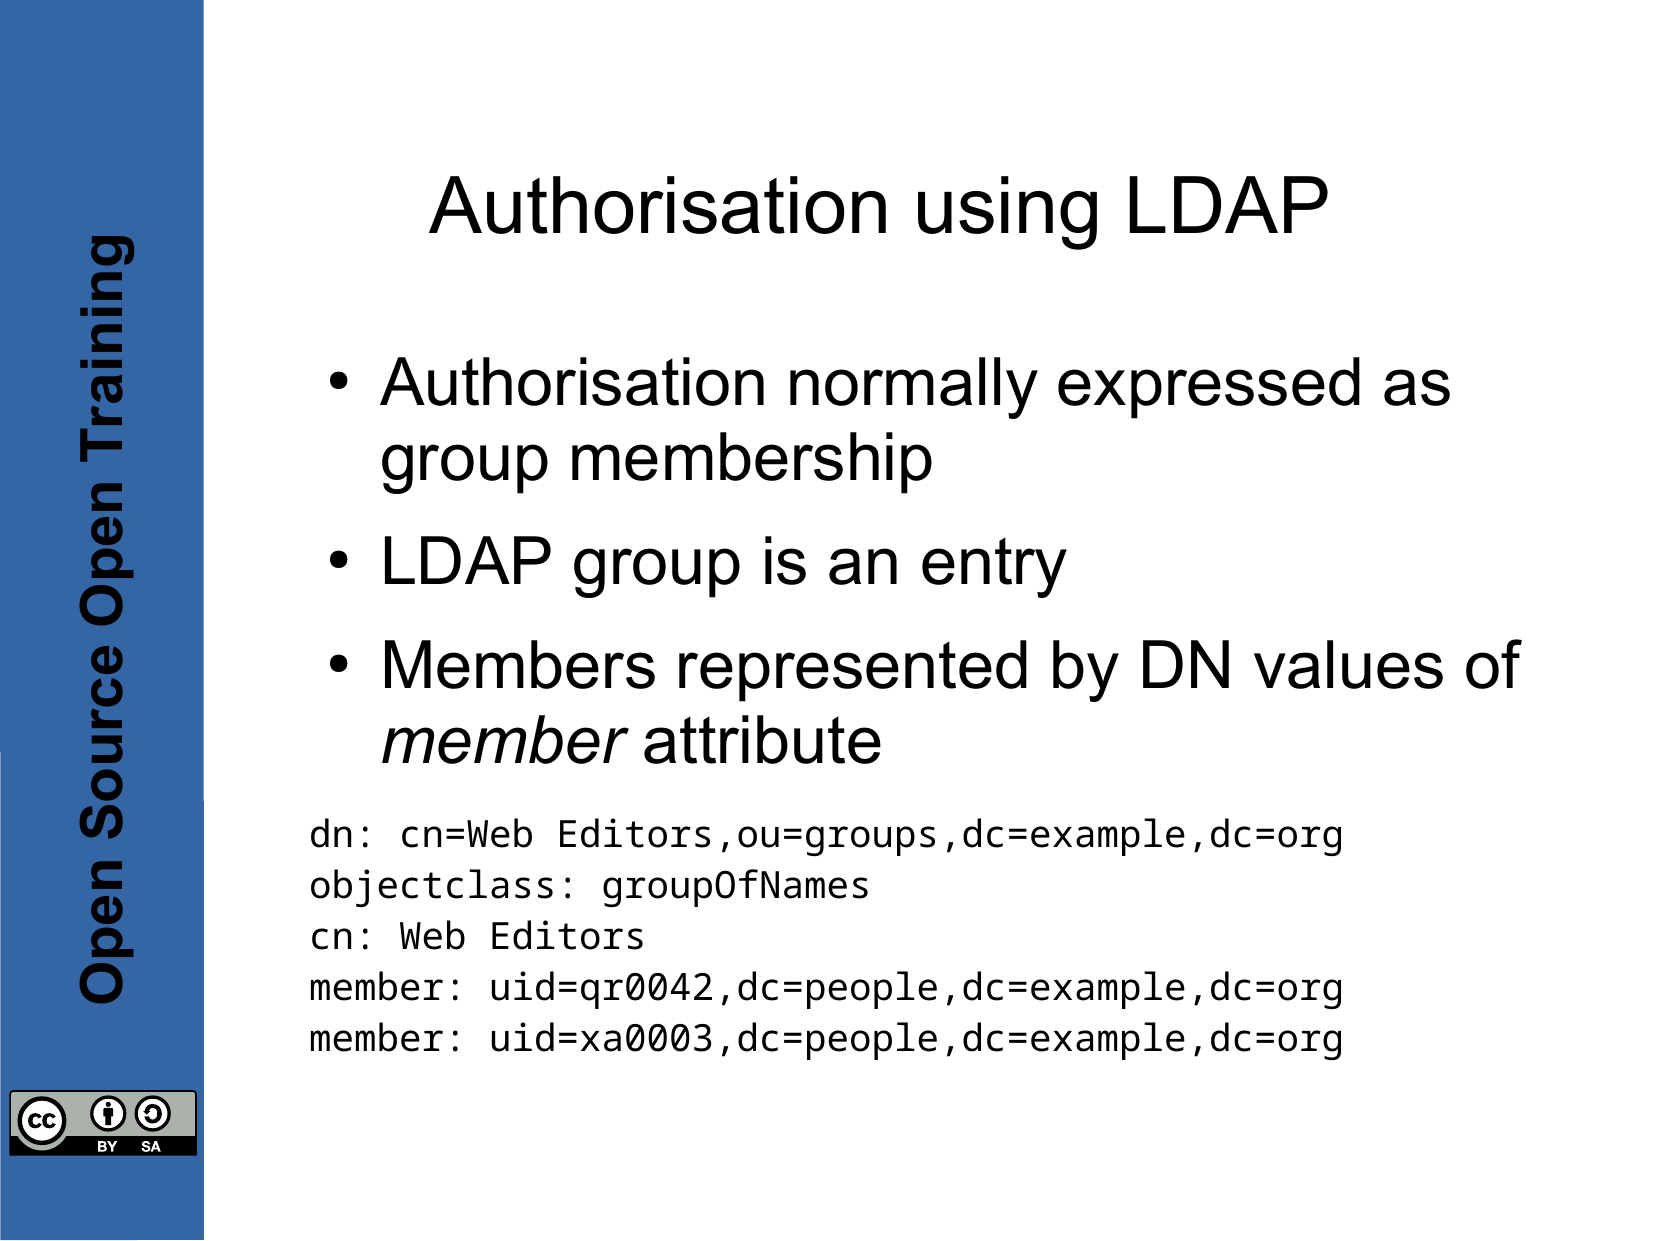

# Authorisation using LDAP
Authorisation normally expressed as group membership
LDAP group is an entry
Members represented by DN values of member attribute
dn: cn=Web Editors,ou=groups,dc=example,dc=org
objectclass: groupOfNames
cn: Web Editors
member: uid=qr0042,dc=people,dc=example,dc=org
member: uid=xa0003,dc=people,dc=example,dc=org